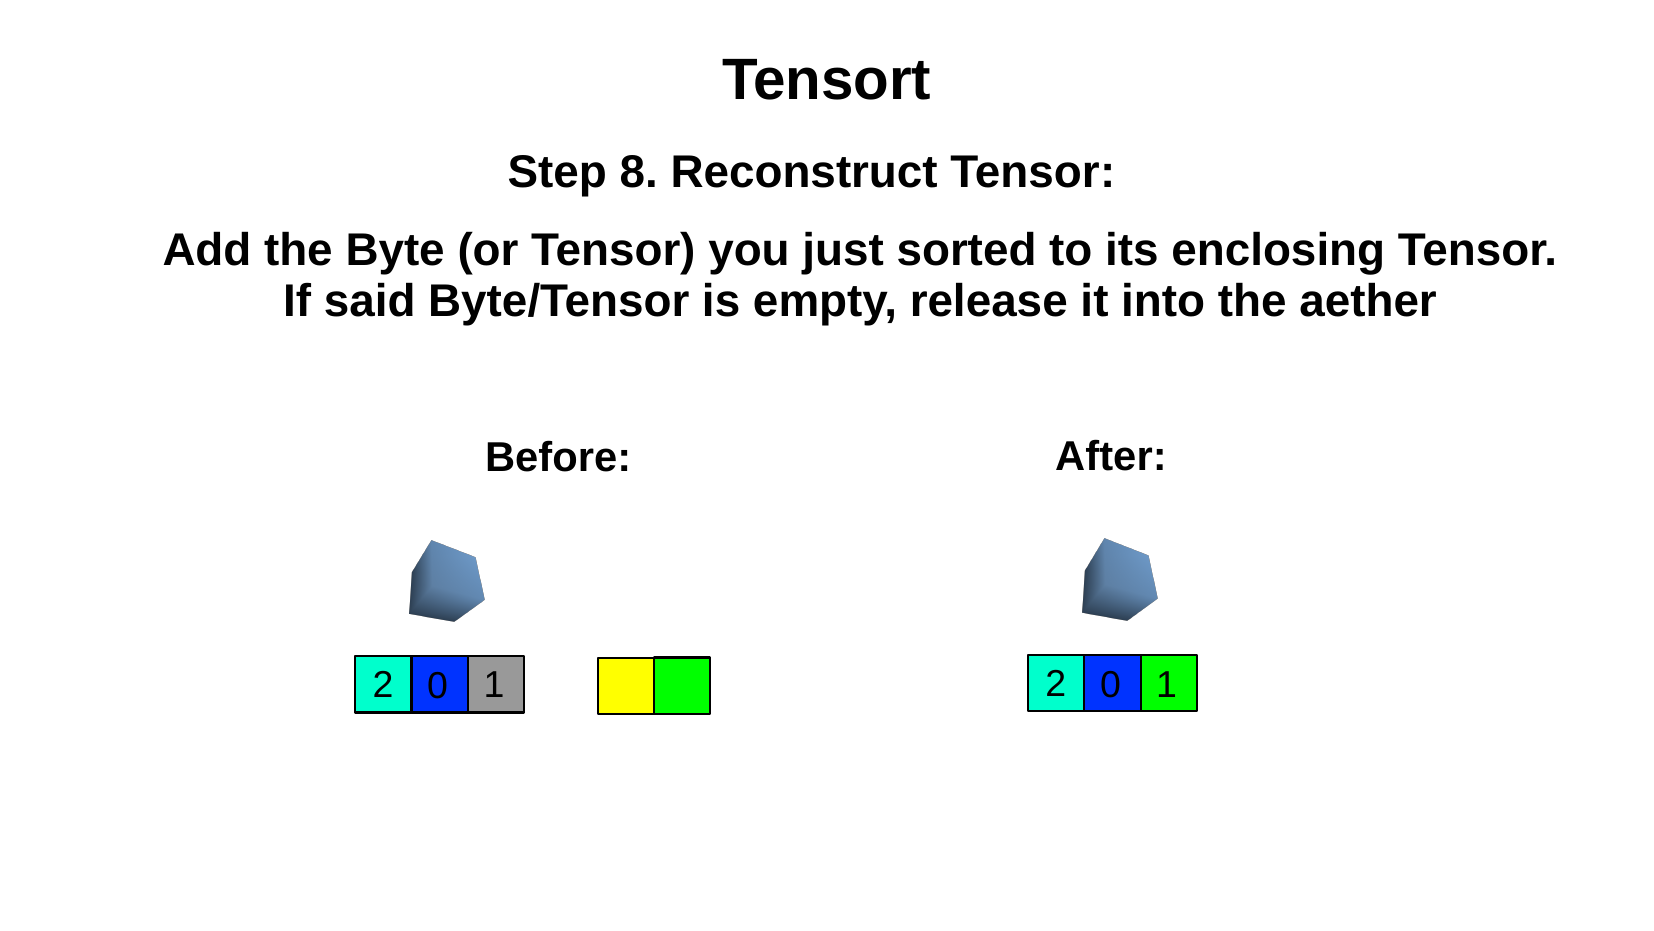

# Tensort
Step 8. Reconstruct Tensor:
Add the Byte (or Tensor) you just sorted to its enclosing Tensor.
If said Byte/Tensor is empty, release it into the aether
After:
Before:
2
0
1
2
1
0